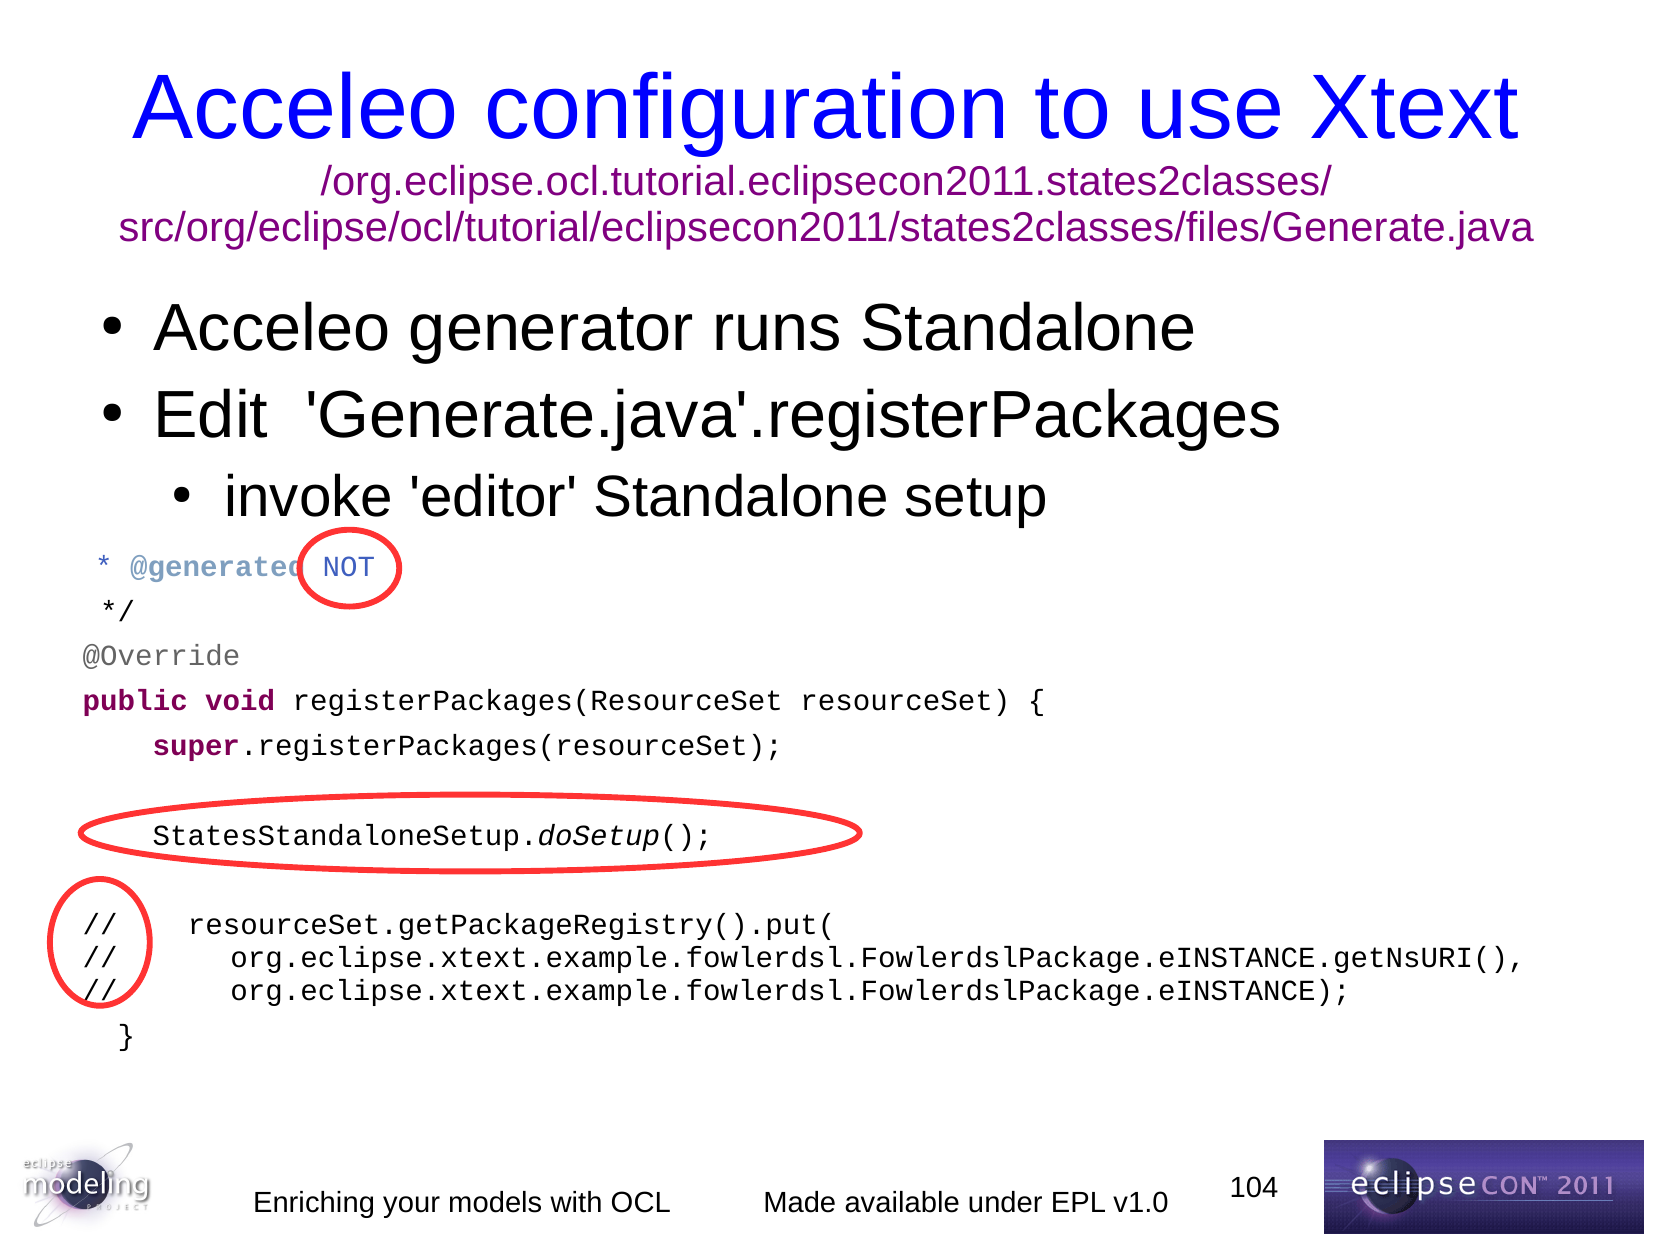

# Acceleo configuration to use Xtext /org.eclipse.ocl.tutorial.eclipsecon2011.states2classes/ src/org/eclipse/ocl/tutorial/eclipsecon2011/states2classes/files/Generate.java
Acceleo generator runs Standalone
Edit 'Generate.java'.registerPackages
invoke 'editor' Standalone setup
 * @generated NOT
 */
@Override
public void registerPackages(ResourceSet resourceSet) {
 super.registerPackages(resourceSet);
 StatesStandaloneSetup.doSetup();
// resourceSet.getPackageRegistry().put(
//		org.eclipse.xtext.example.fowlerdsl.FowlerdslPackage.eINSTANCE.getNsURI(),
//		org.eclipse.xtext.example.fowlerdsl.FowlerdslPackage.eINSTANCE);
 }
104
Enriching your models with OCL